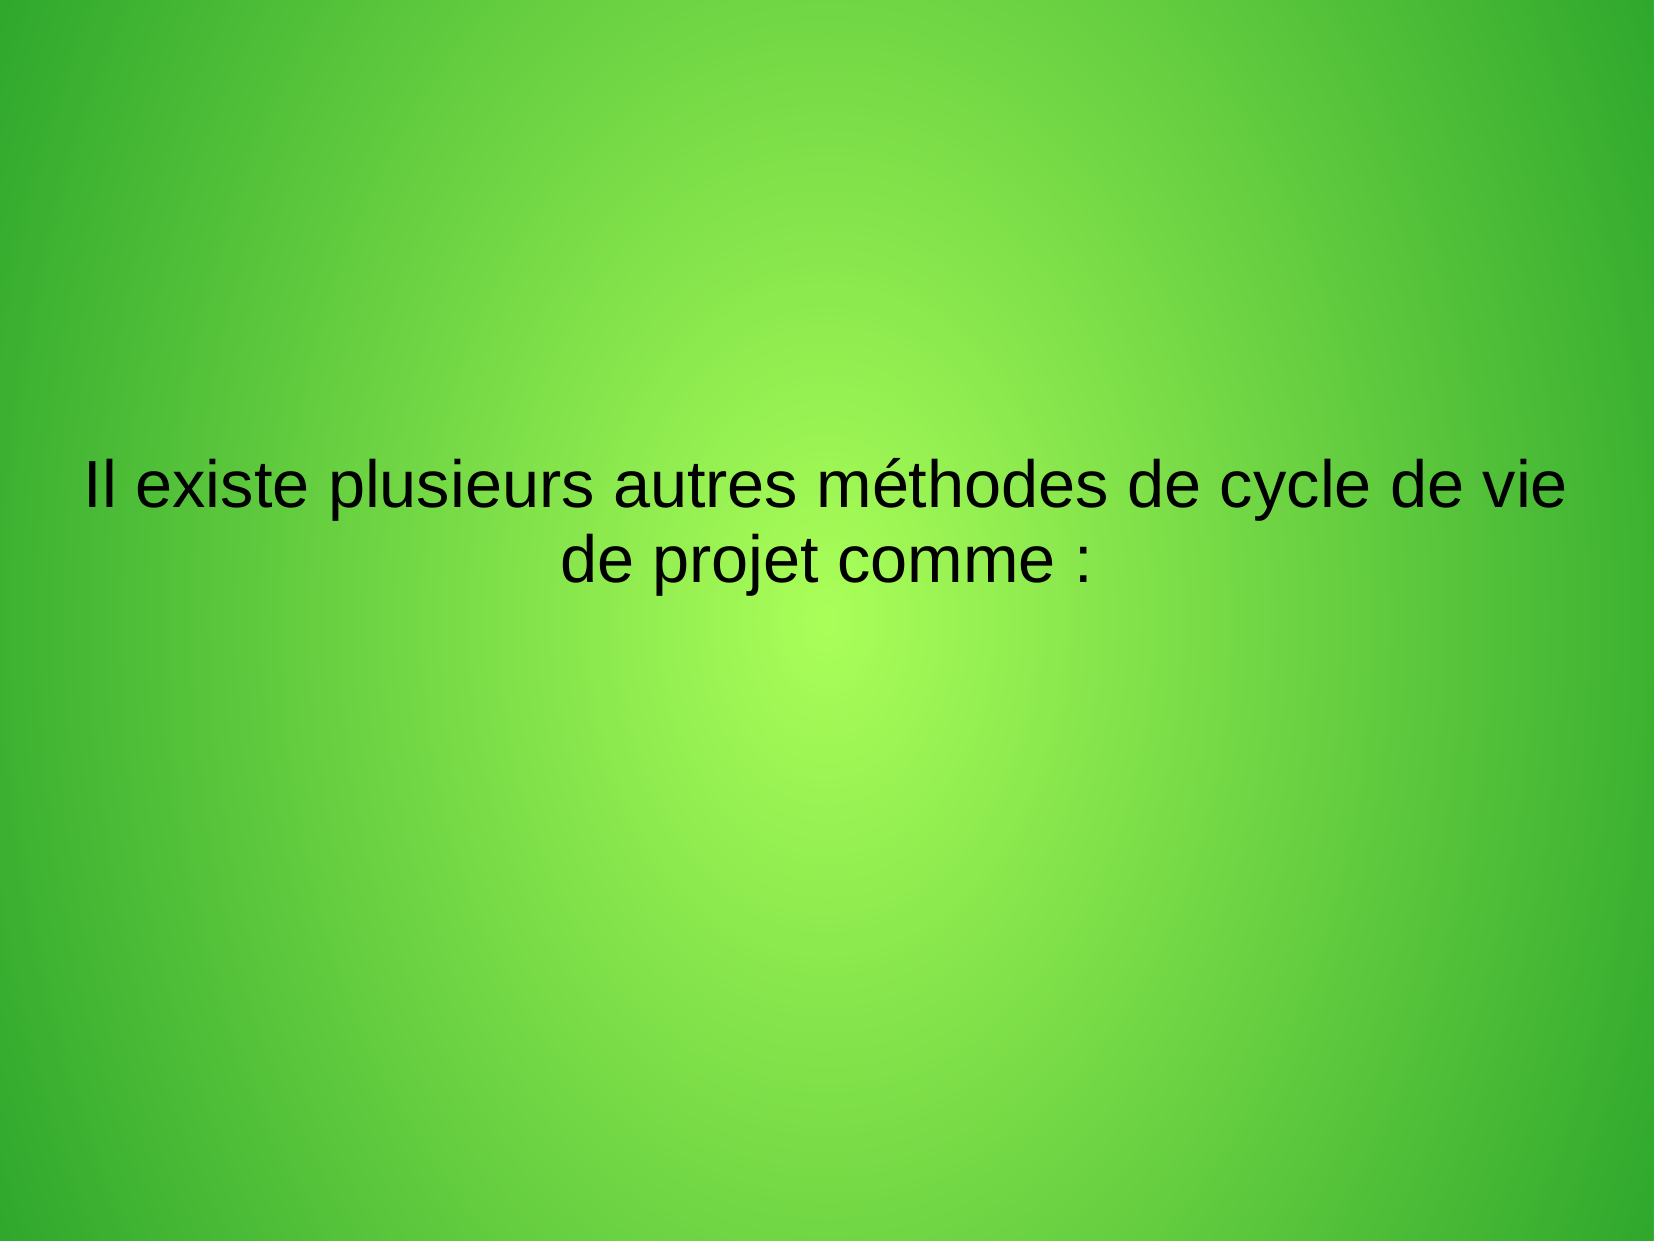

# Il existe plusieurs autres méthodes de cycle de vie de projet comme :